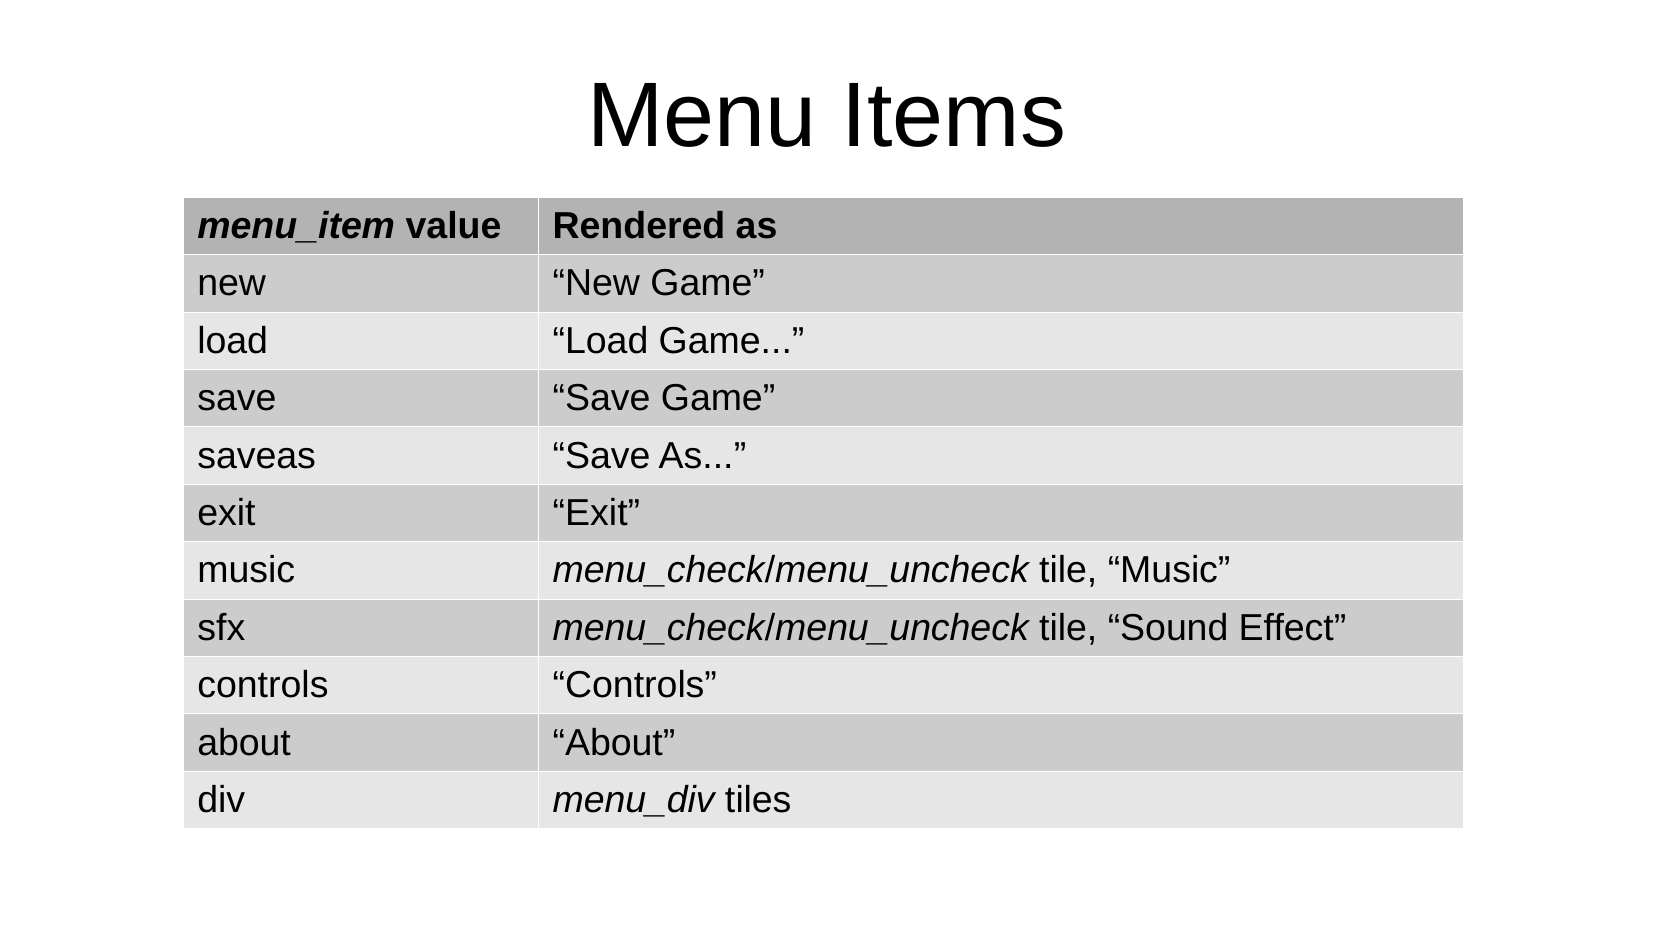

# Menu Items
| menu\_item value | Rendered as |
| --- | --- |
| new | “New Game” |
| load | “Load Game...” |
| save | “Save Game” |
| saveas | “Save As...” |
| exit | “Exit” |
| music | menu\_check/menu\_uncheck tile, “Music” |
| sfx | menu\_check/menu\_uncheck tile, “Sound Effect” |
| controls | “Controls” |
| about | “About” |
| div | menu\_div tiles |